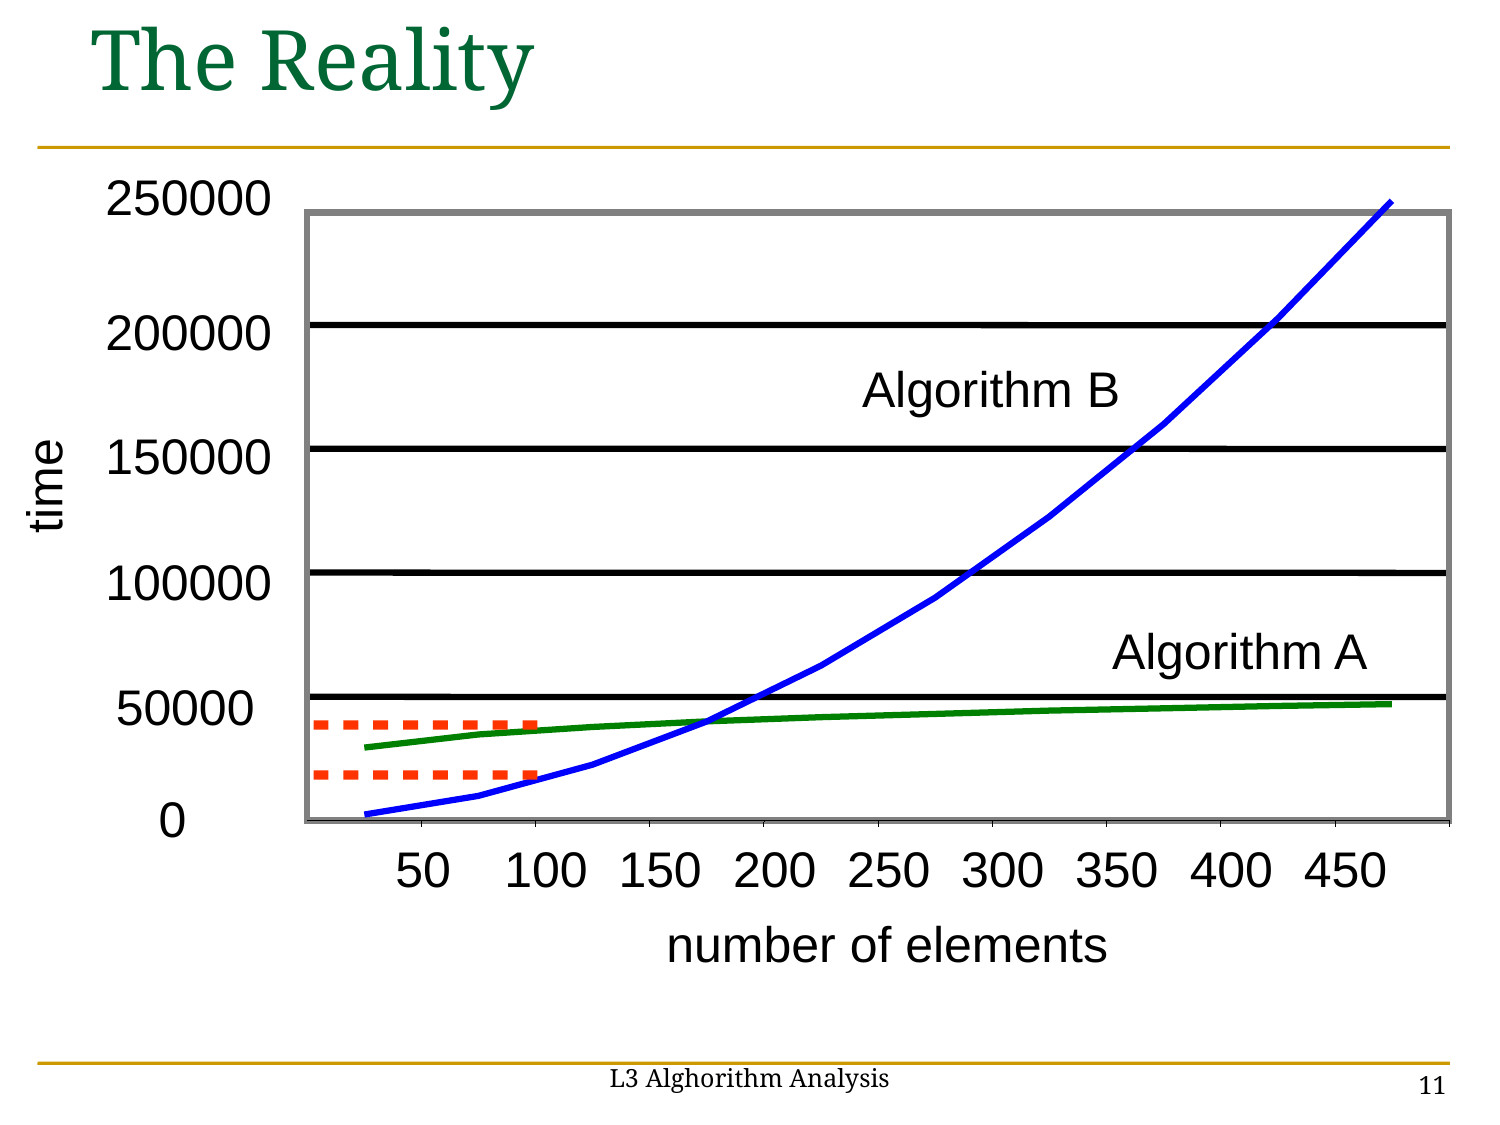

# The Reality
250000
200000
Algorithm B
150000
time
100000
Algorithm A
50000
0
50
100
150
200
250
300
350
400
450
number of elements
L3 Alghorithm Analysis